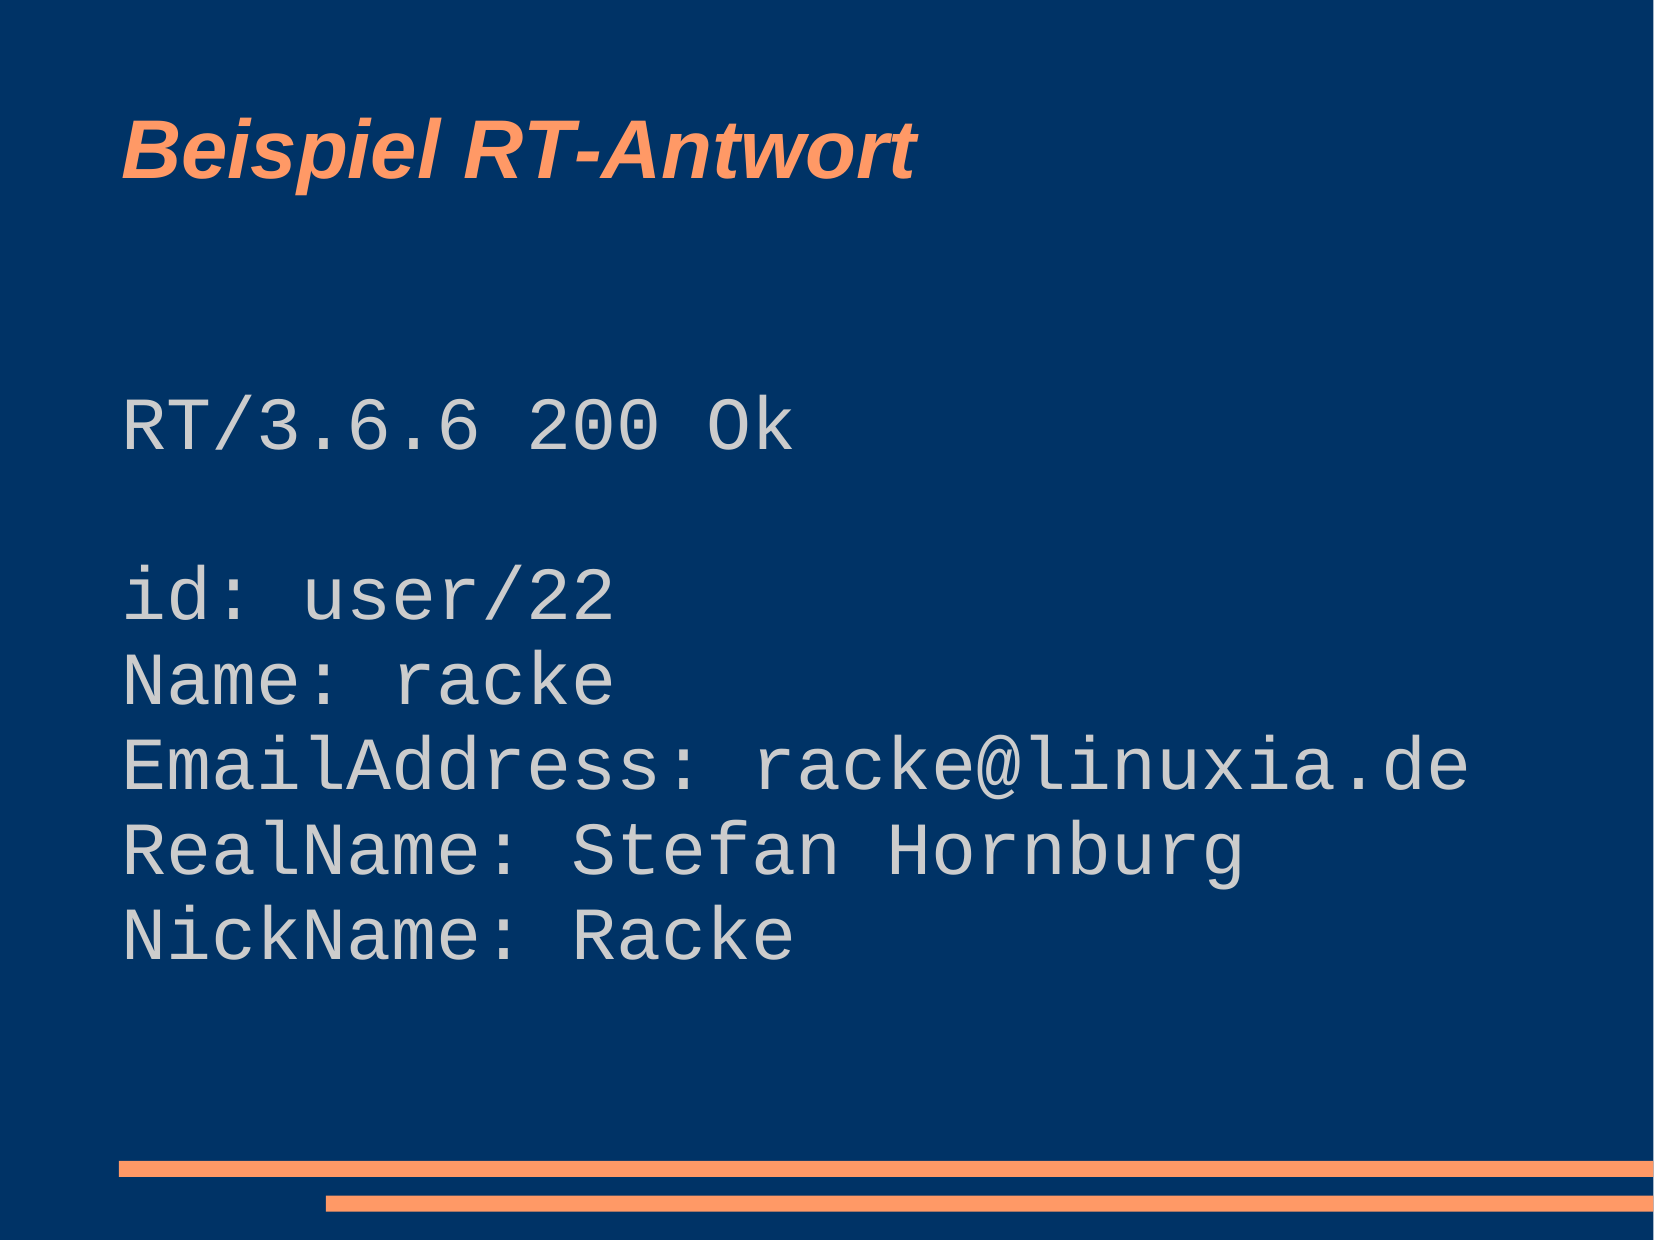

# Beispiel RT-Antwort
RT/3.6.6 200 Ok
id: user/22
Name: racke
EmailAddress: racke@linuxia.de
RealName: Stefan Hornburg
NickName: Racke